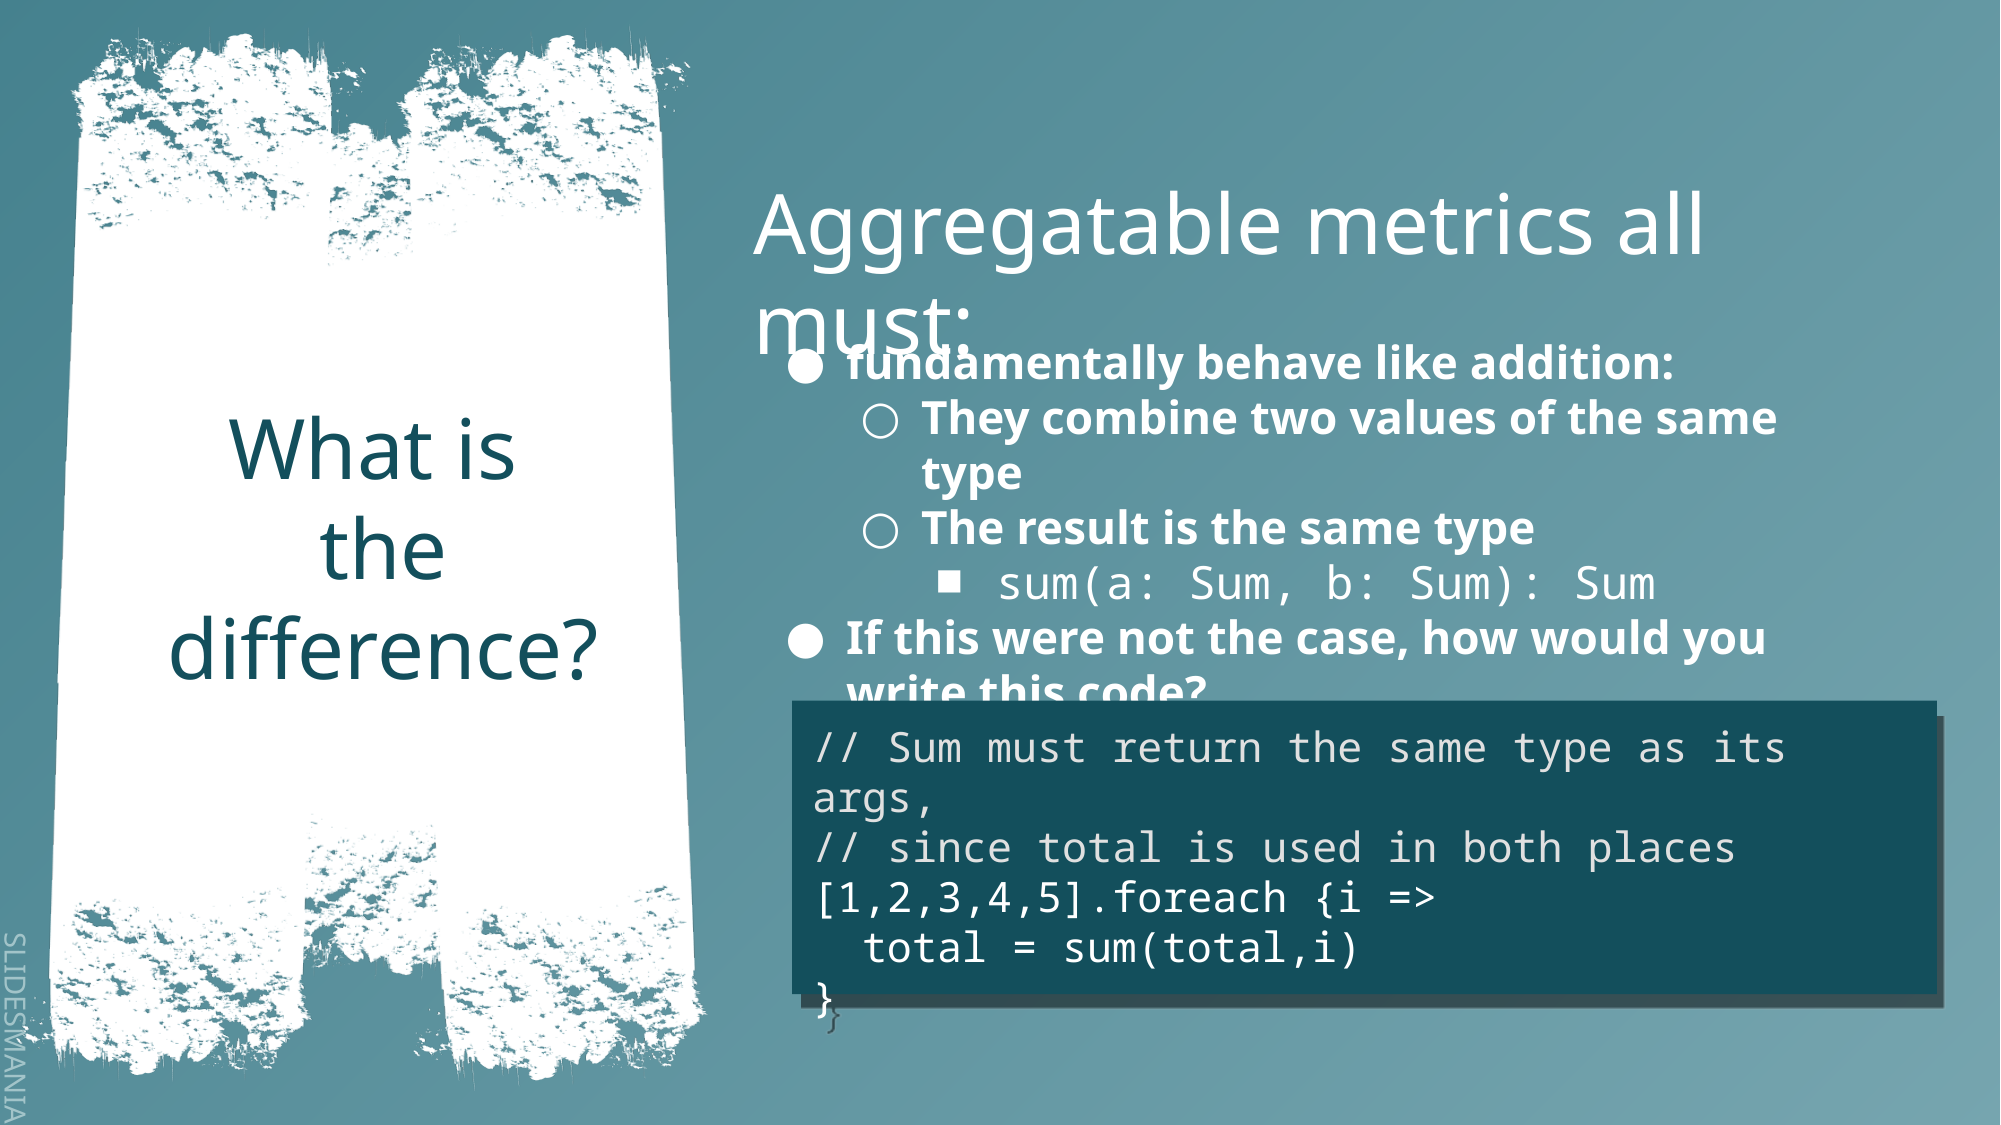

Aggregatable metrics all must:
# What is the difference?
fundamentally behave like addition:
They combine two values of the same type
The result is the same type
sum(a: Sum, b: Sum): Sum
If this were not the case, how would you write this code?
// Sum must return the same type as its args,
// since total is used in both places
[1,2,3,4,5].foreach {i =>
 total = sum(total,i)
}